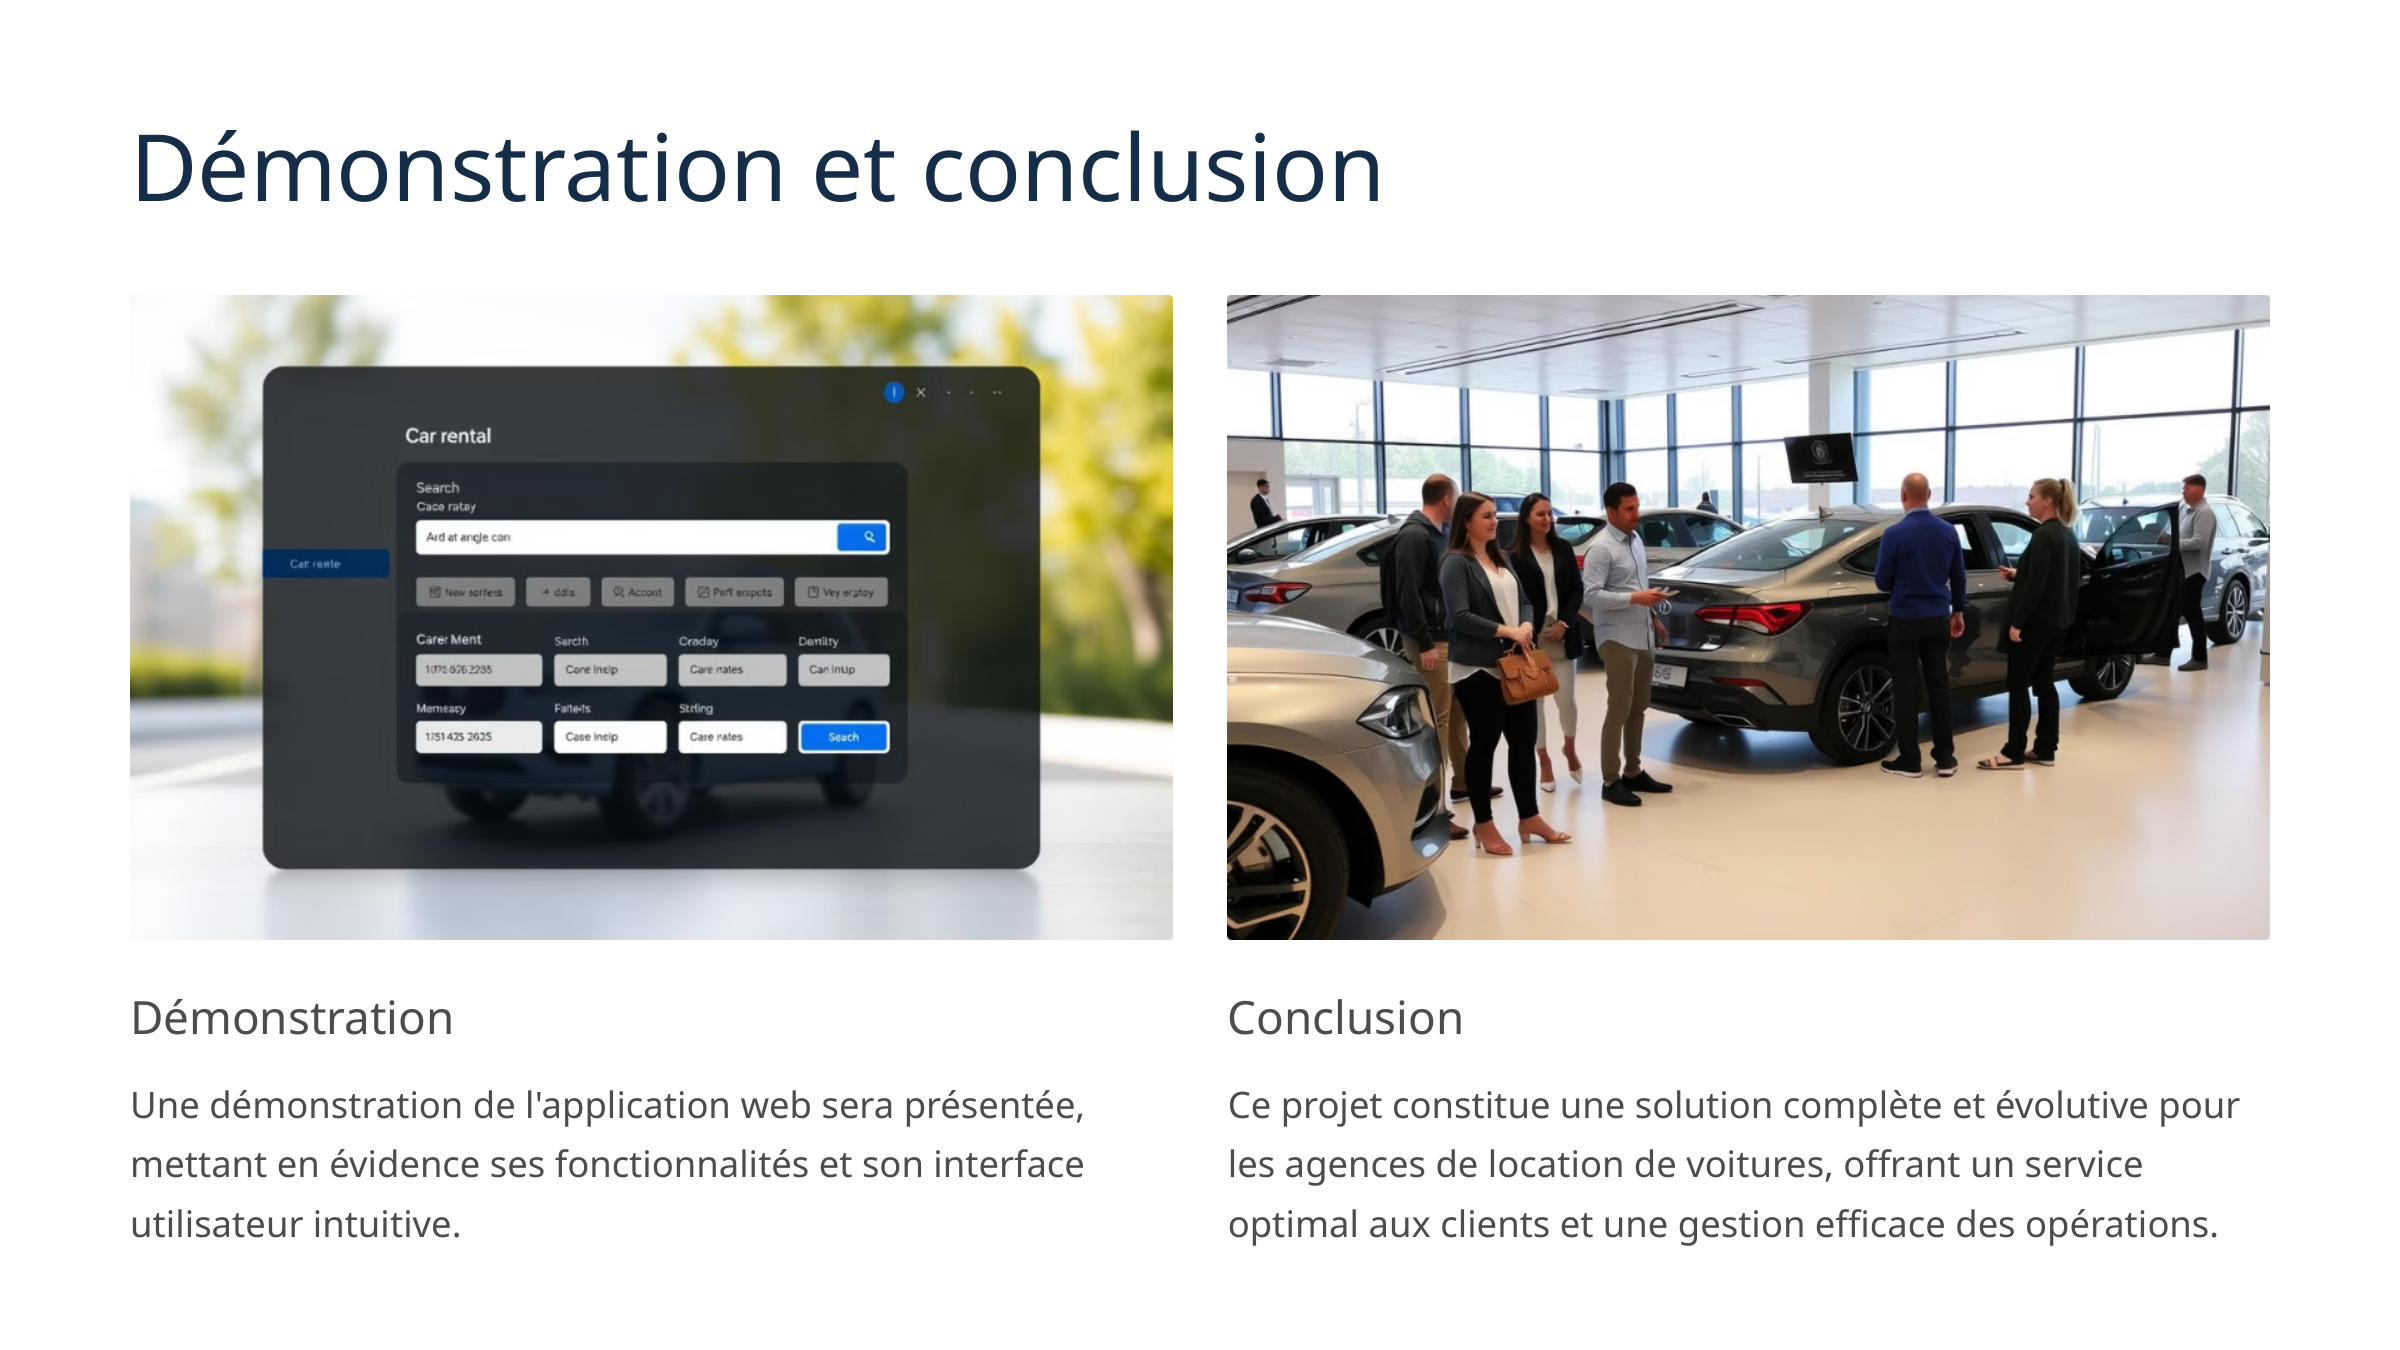

Démonstration et conclusion
Démonstration
Conclusion
Une démonstration de l'application web sera présentée, mettant en évidence ses fonctionnalités et son interface utilisateur intuitive.
Ce projet constitue une solution complète et évolutive pour les agences de location de voitures, offrant un service optimal aux clients et une gestion efficace des opérations.